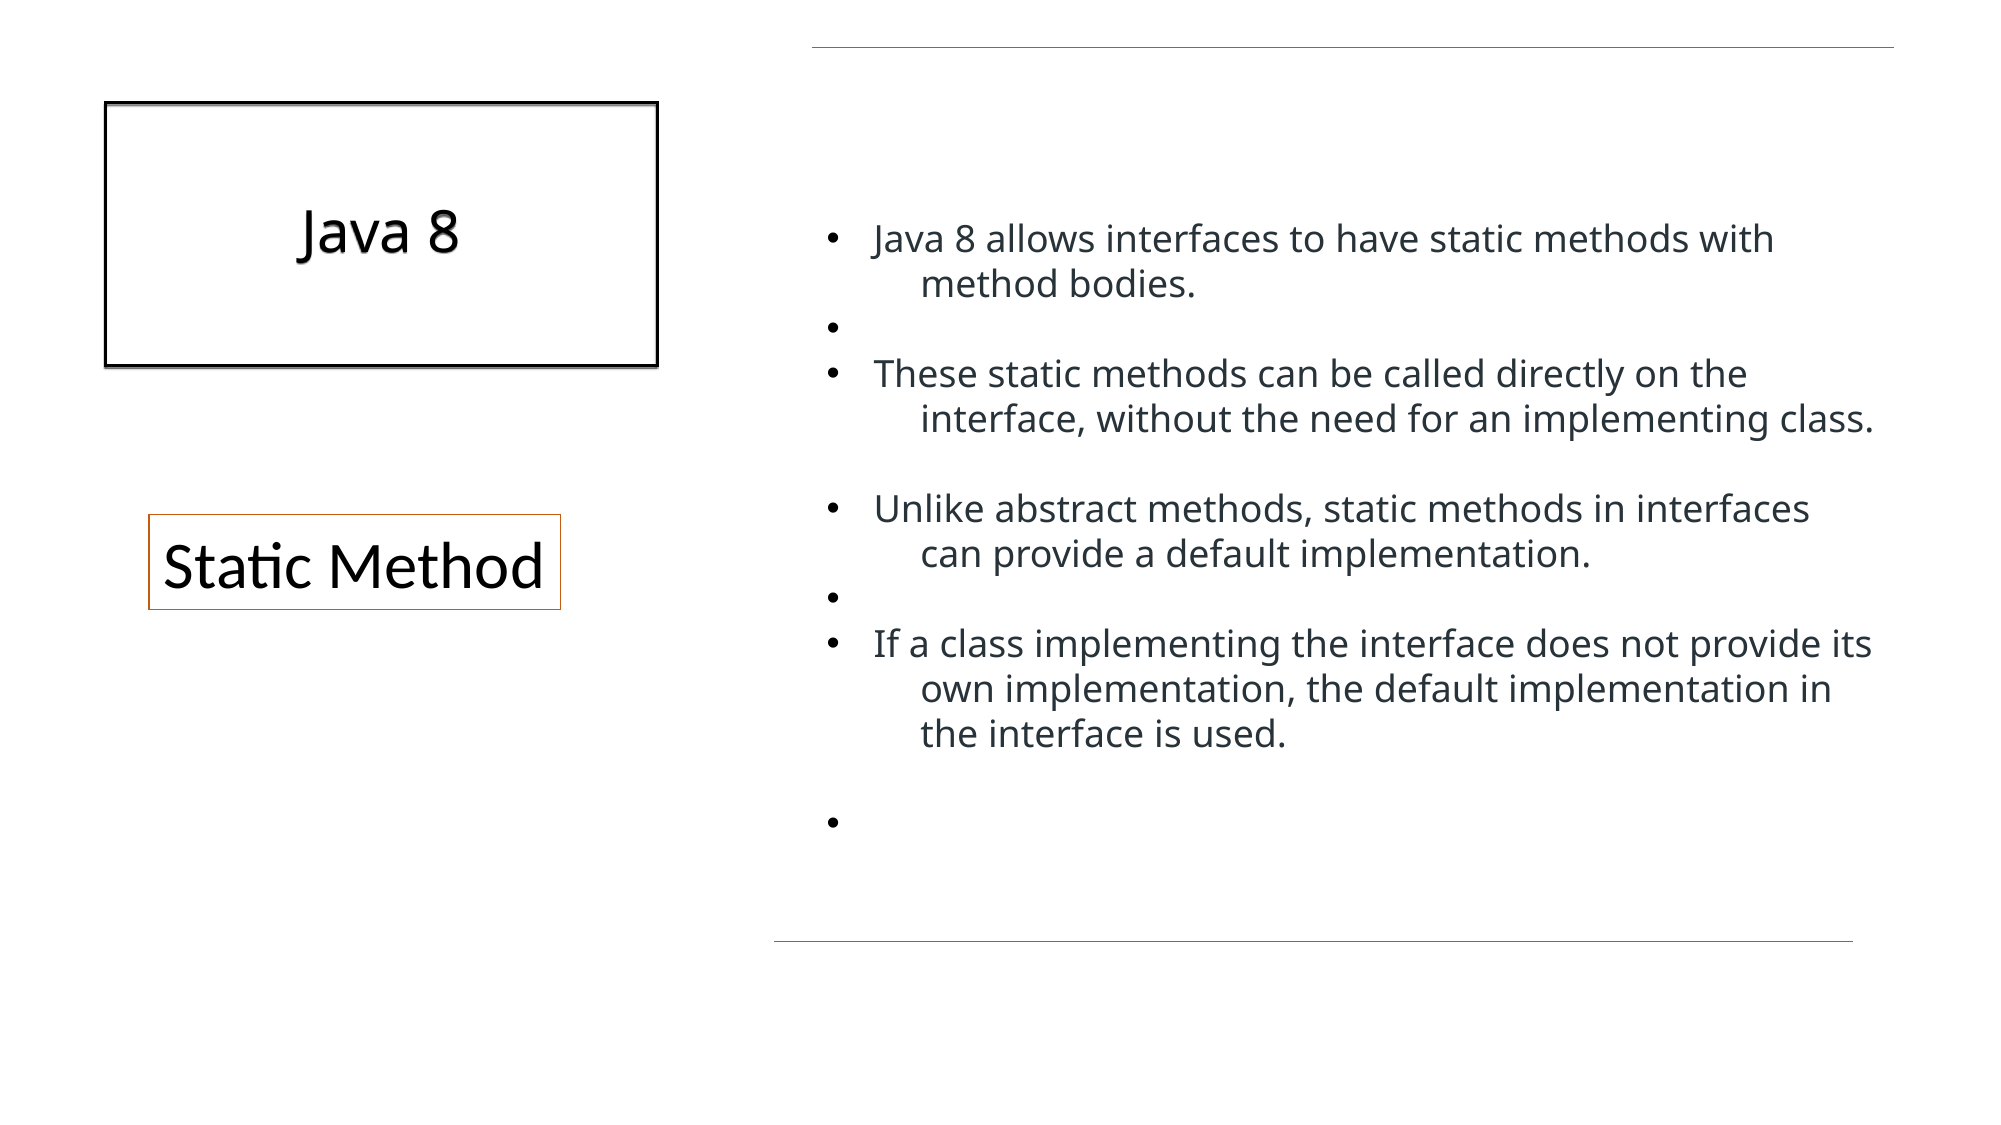

# Java 8
Java 8 allows interfaces to have static methods with method bodies.
These static methods can be called directly on the interface, without the need for an implementing class.
Unlike abstract methods, static methods in interfaces can provide a default implementation.
If a class implementing the interface does not provide its own implementation, the default implementation in the interface is used.
Static Method